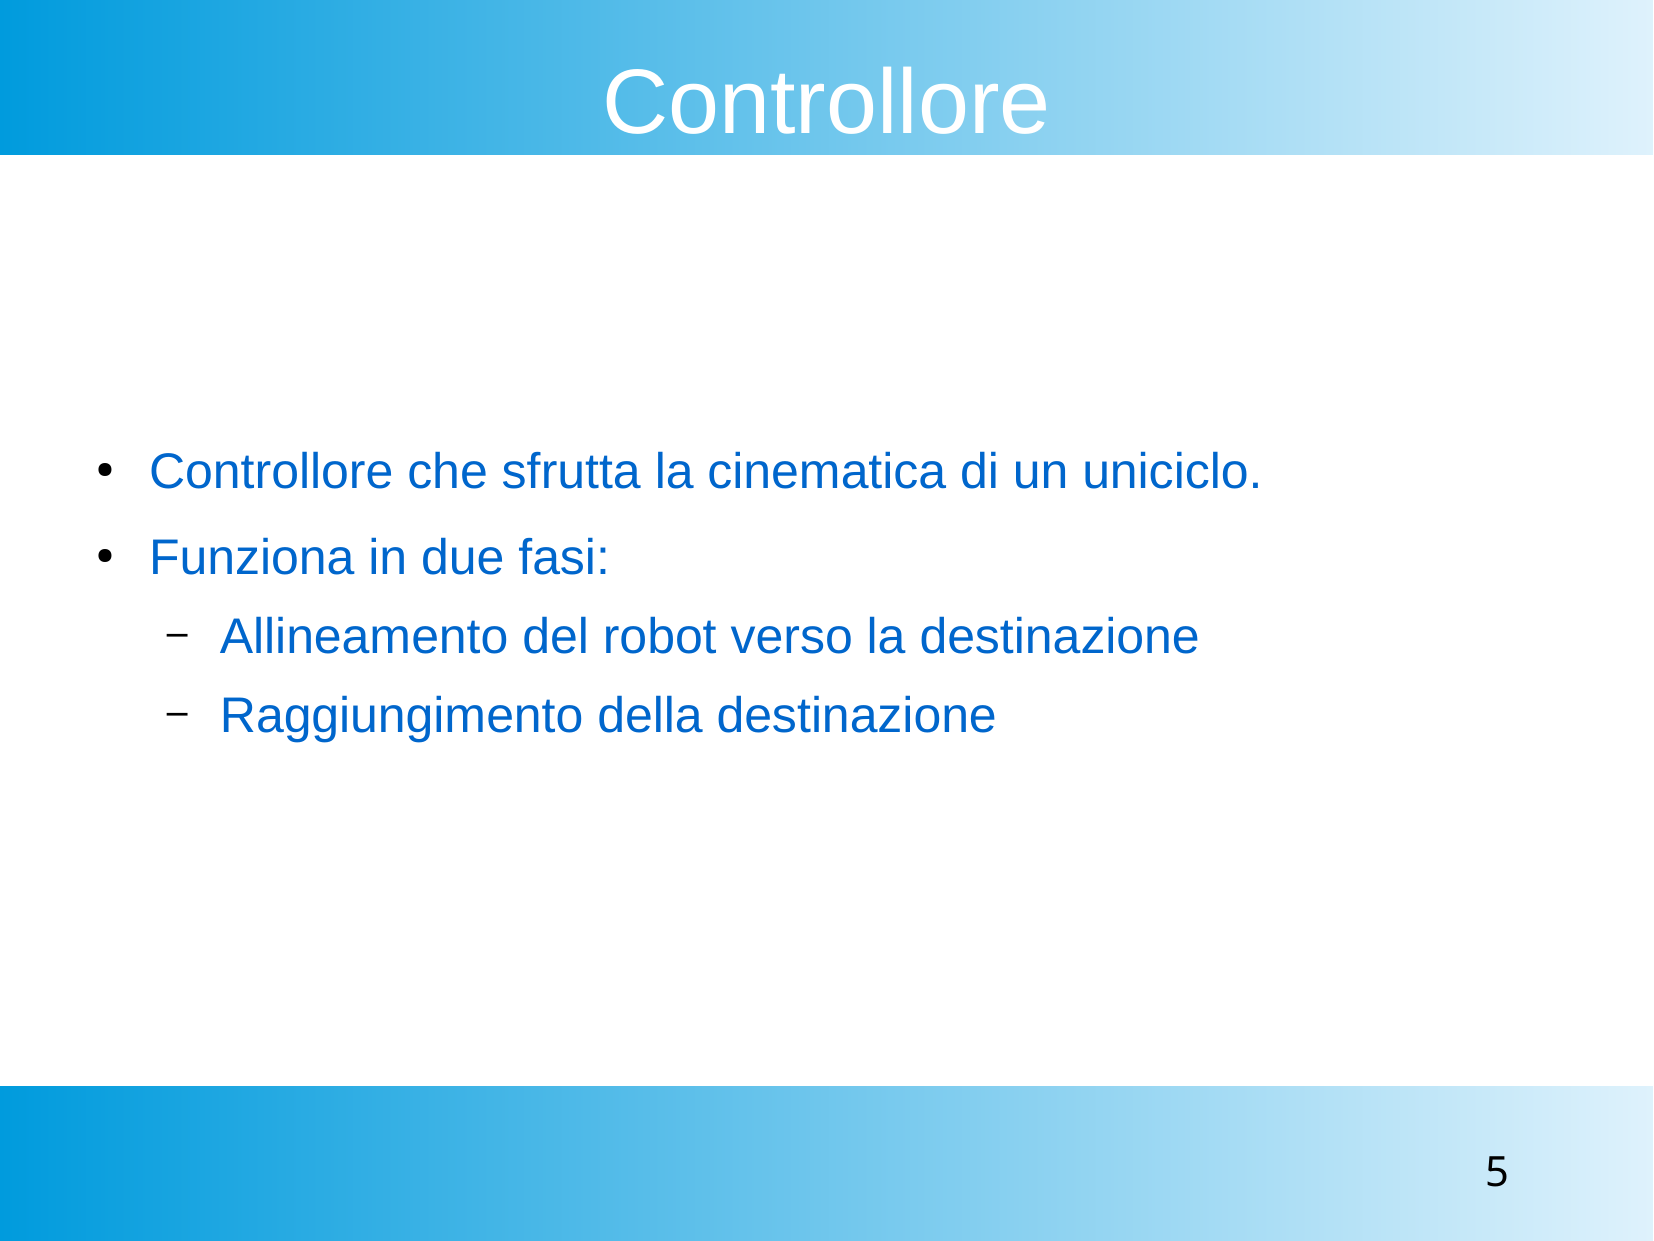

# Controllore
Controllore che sfrutta la cinematica di un uniciclo.
Funziona in due fasi:
Allineamento del robot verso la destinazione
Raggiungimento della destinazione